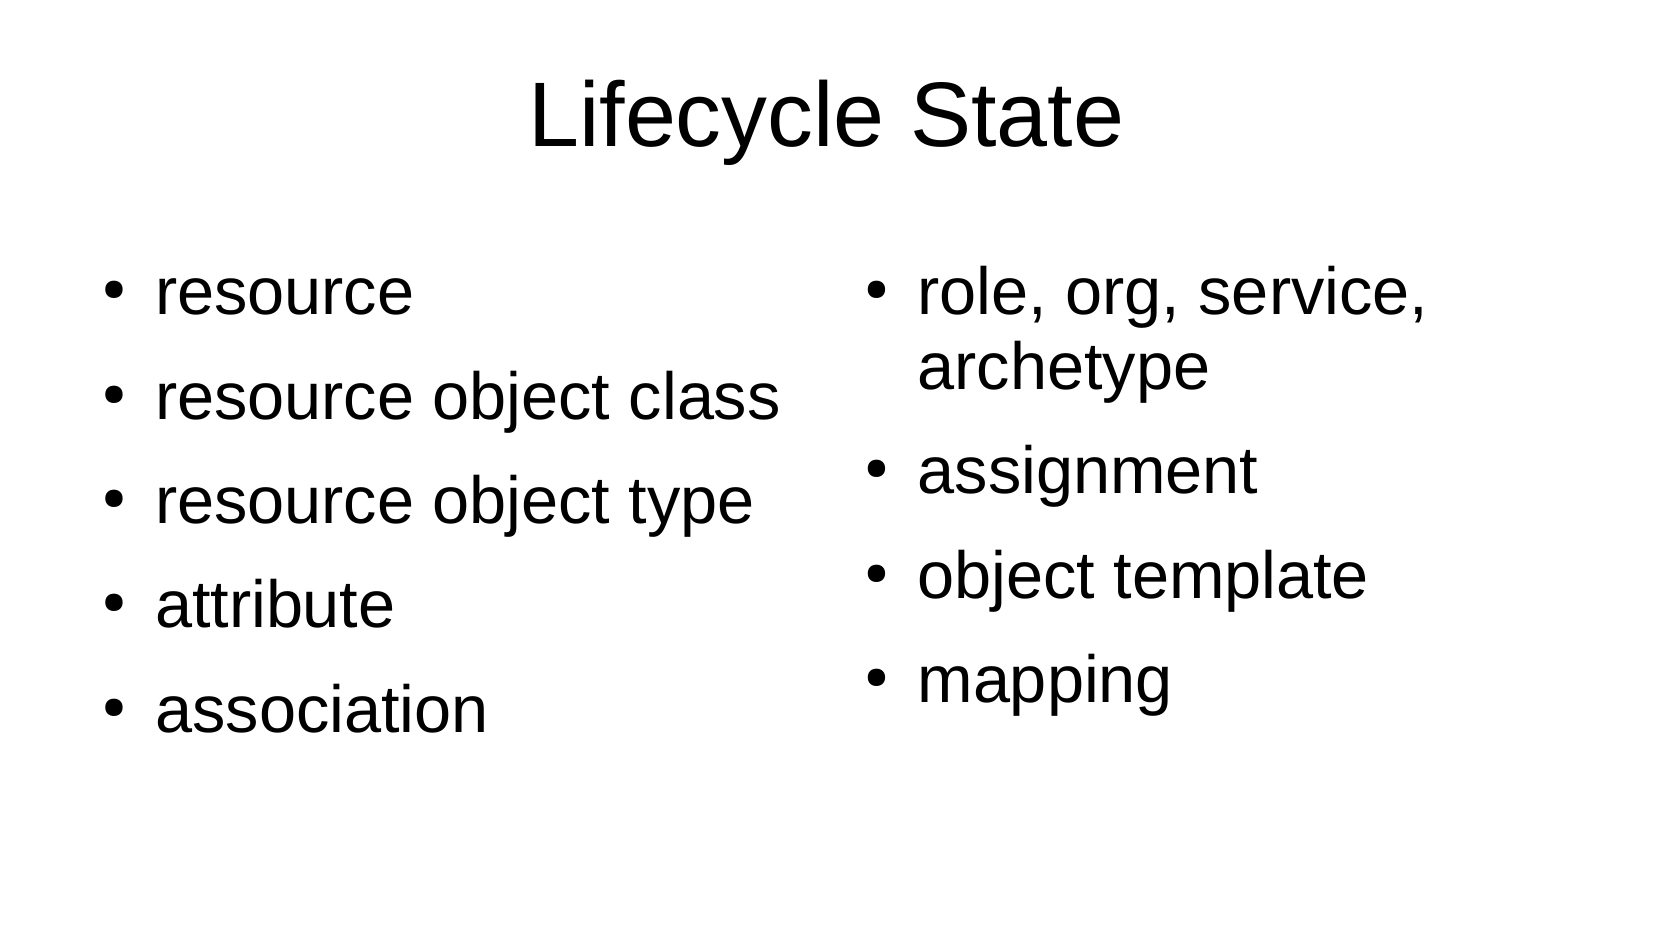

# Lifecycle State
resource
resource object class
resource object type
attribute
association
role, org, service, archetype
assignment
object template
mapping